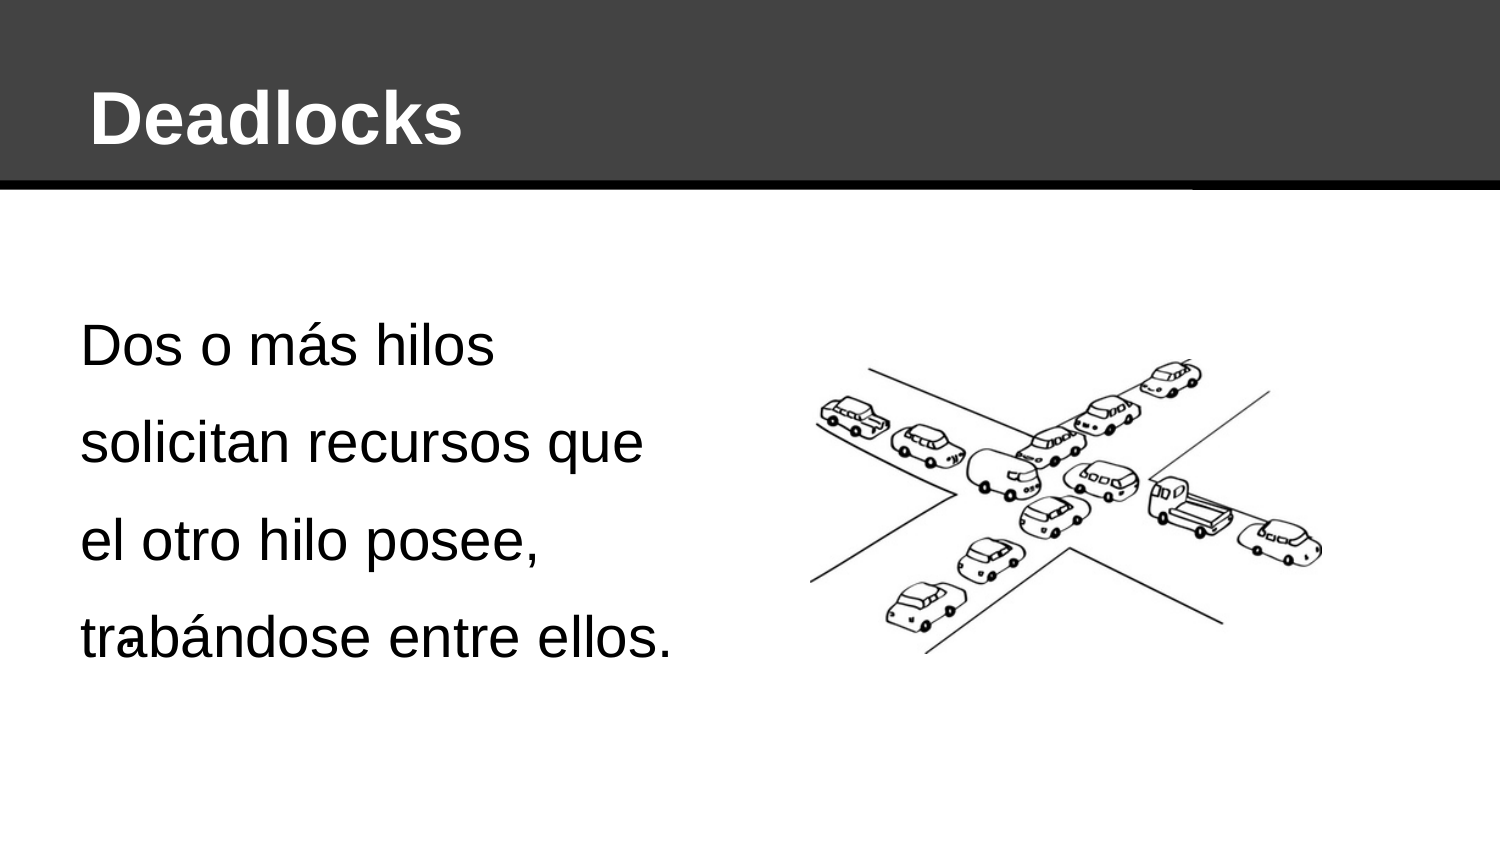

Deadlocks
Dos o más hilos solicitan recursos que el otro hilo posee, trabándose entre ellos.
.